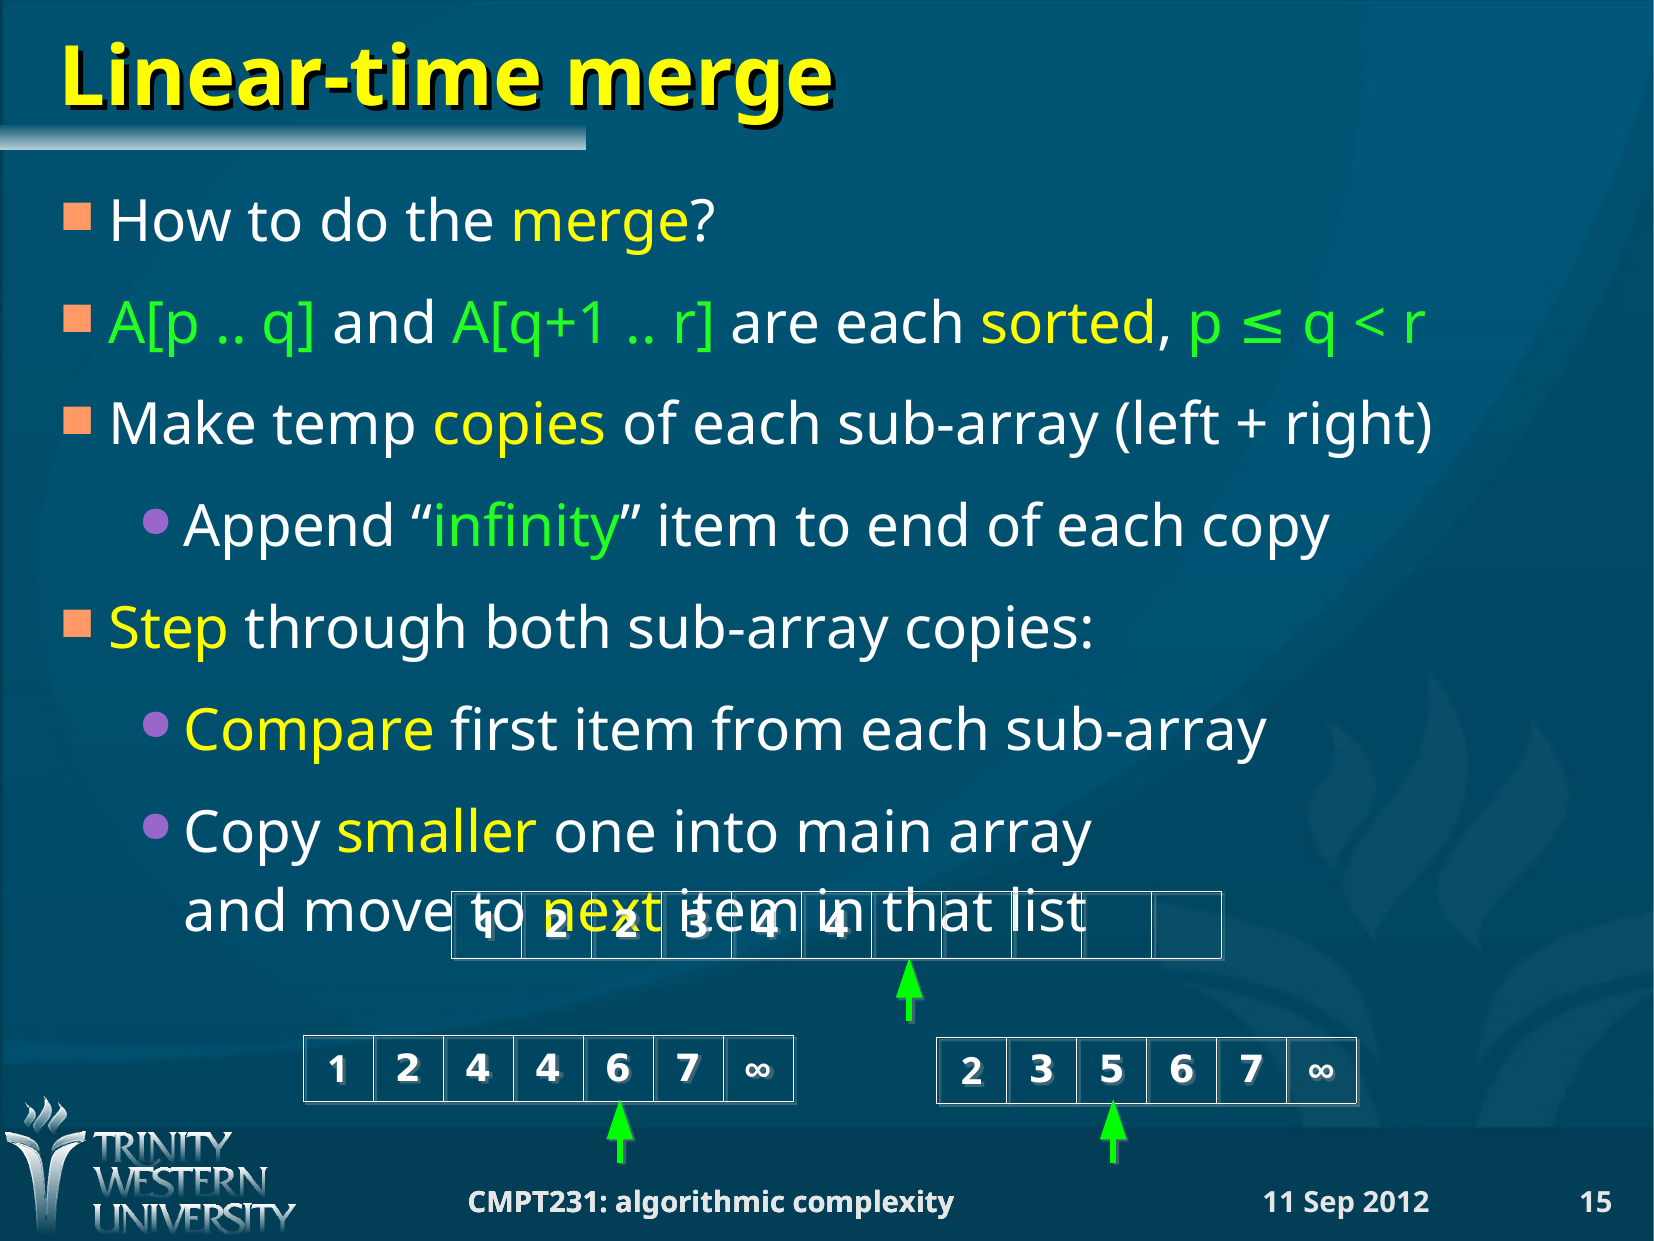

# Linear-time merge
How to do the merge?
A[p .. q] and A[q+1 .. r] are each sorted, p ≤ q < r
Make temp copies of each sub-array (left + right)
Append “infinity” item to end of each copy
Step through both sub-array copies:
Compare first item from each sub-array
Copy smaller one into main array
and move to next item in that list
| 1 | 2 | 2 | 3 | 4 | 4 | | | | | |
| --- | --- | --- | --- | --- | --- | --- | --- | --- | --- | --- |
| 1 | 2 | 4 | 4 | 6 | 7 | ∞ |
| --- | --- | --- | --- | --- | --- | --- |
| 2 | 3 | 5 | 6 | 7 | ∞ |
| --- | --- | --- | --- | --- | --- |
CMPT231: algorithmic complexity
11 Sep 2012
15